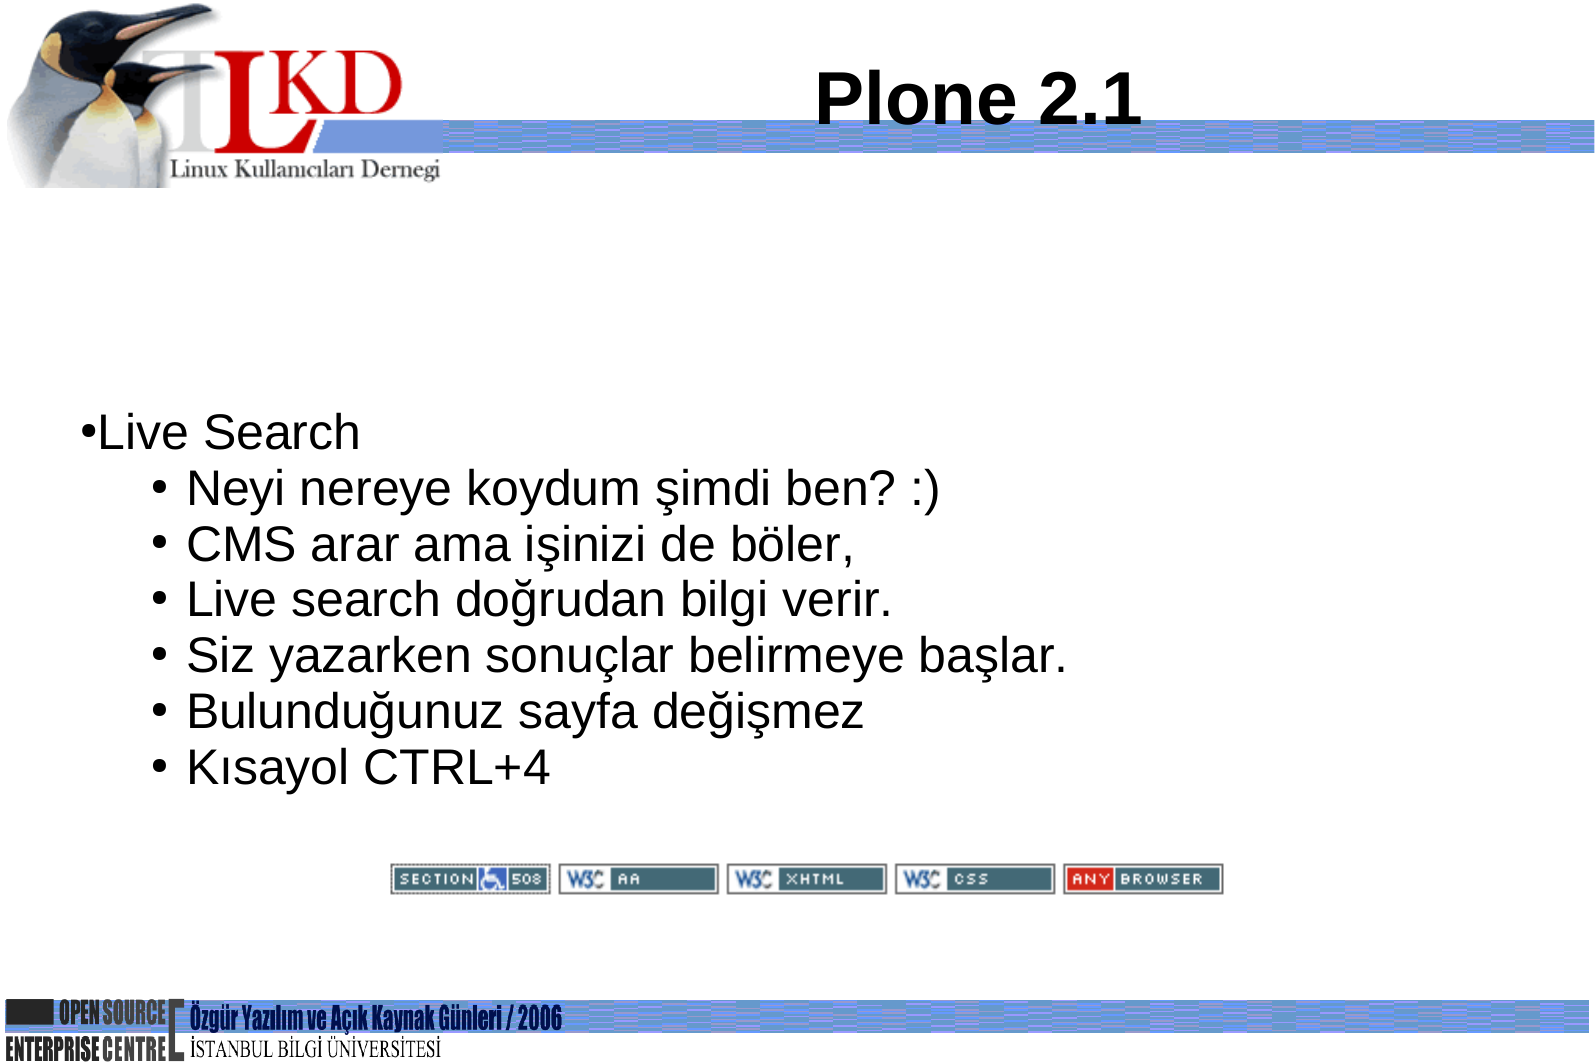

# Plone 2.1
Live Search
Neyi nereye koydum şimdi ben? :)
CMS arar ama işinizi de böler,
Live search doğrudan bilgi verir.
Siz yazarken sonuçlar belirmeye başlar.
Bulunduğunuz sayfa değişmez
Kısayol CTRL+4